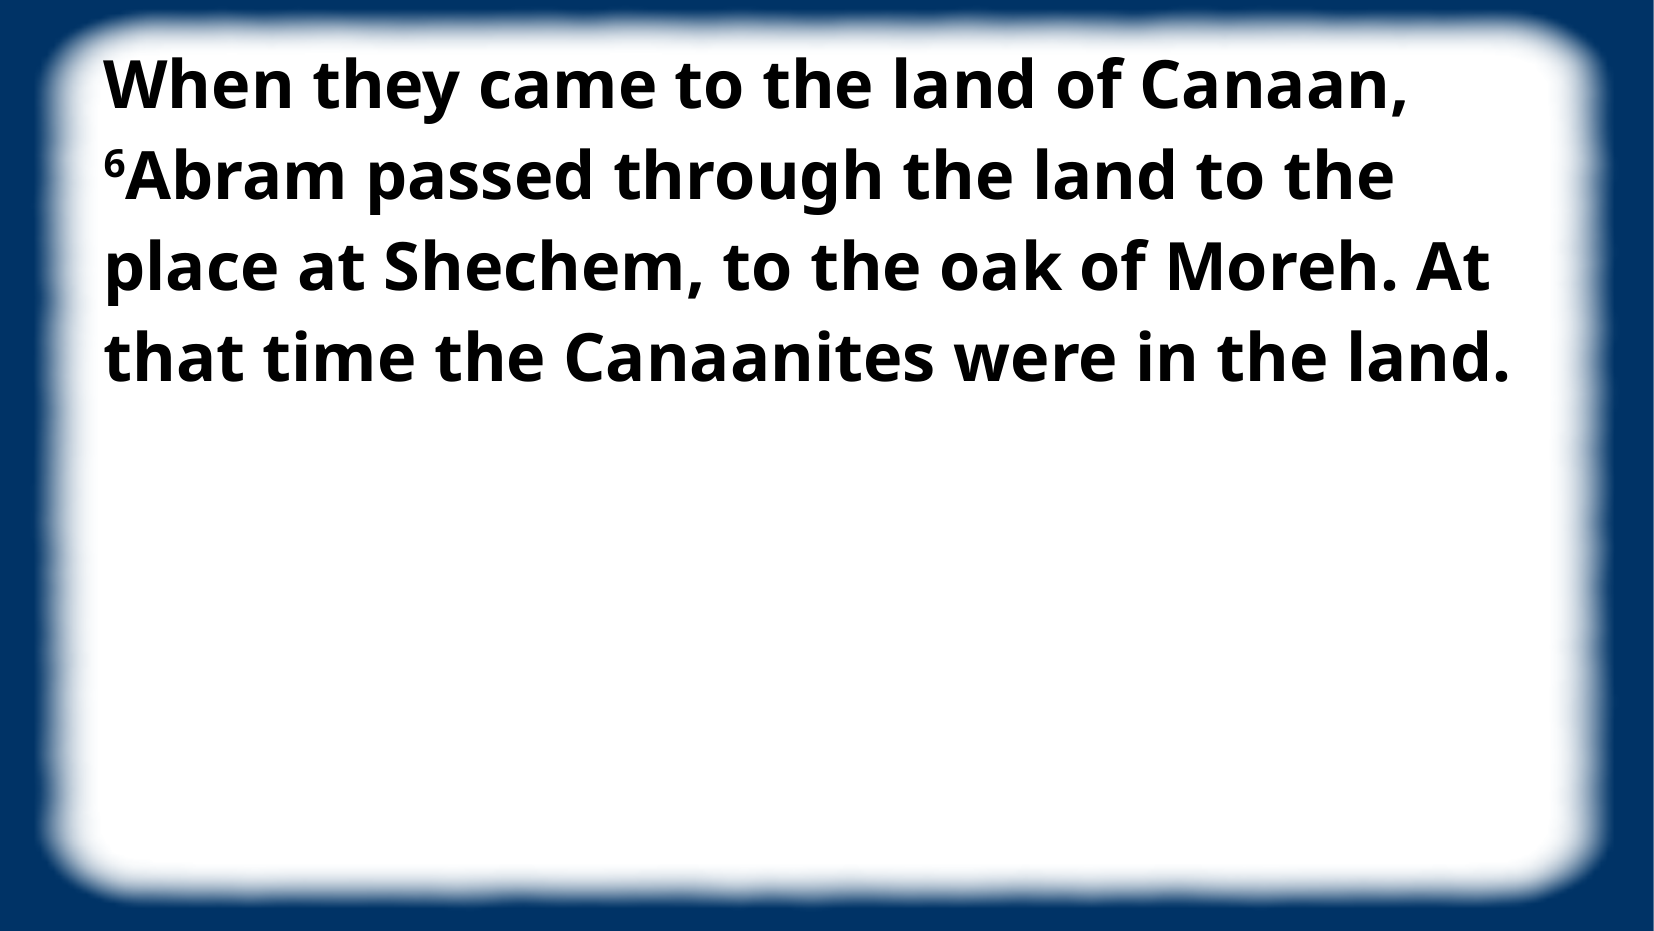

When they came to the land of Canaan, 6Abram passed through the land to the place at Shechem, to the oak of Moreh. At that time the Canaanites were in the land.